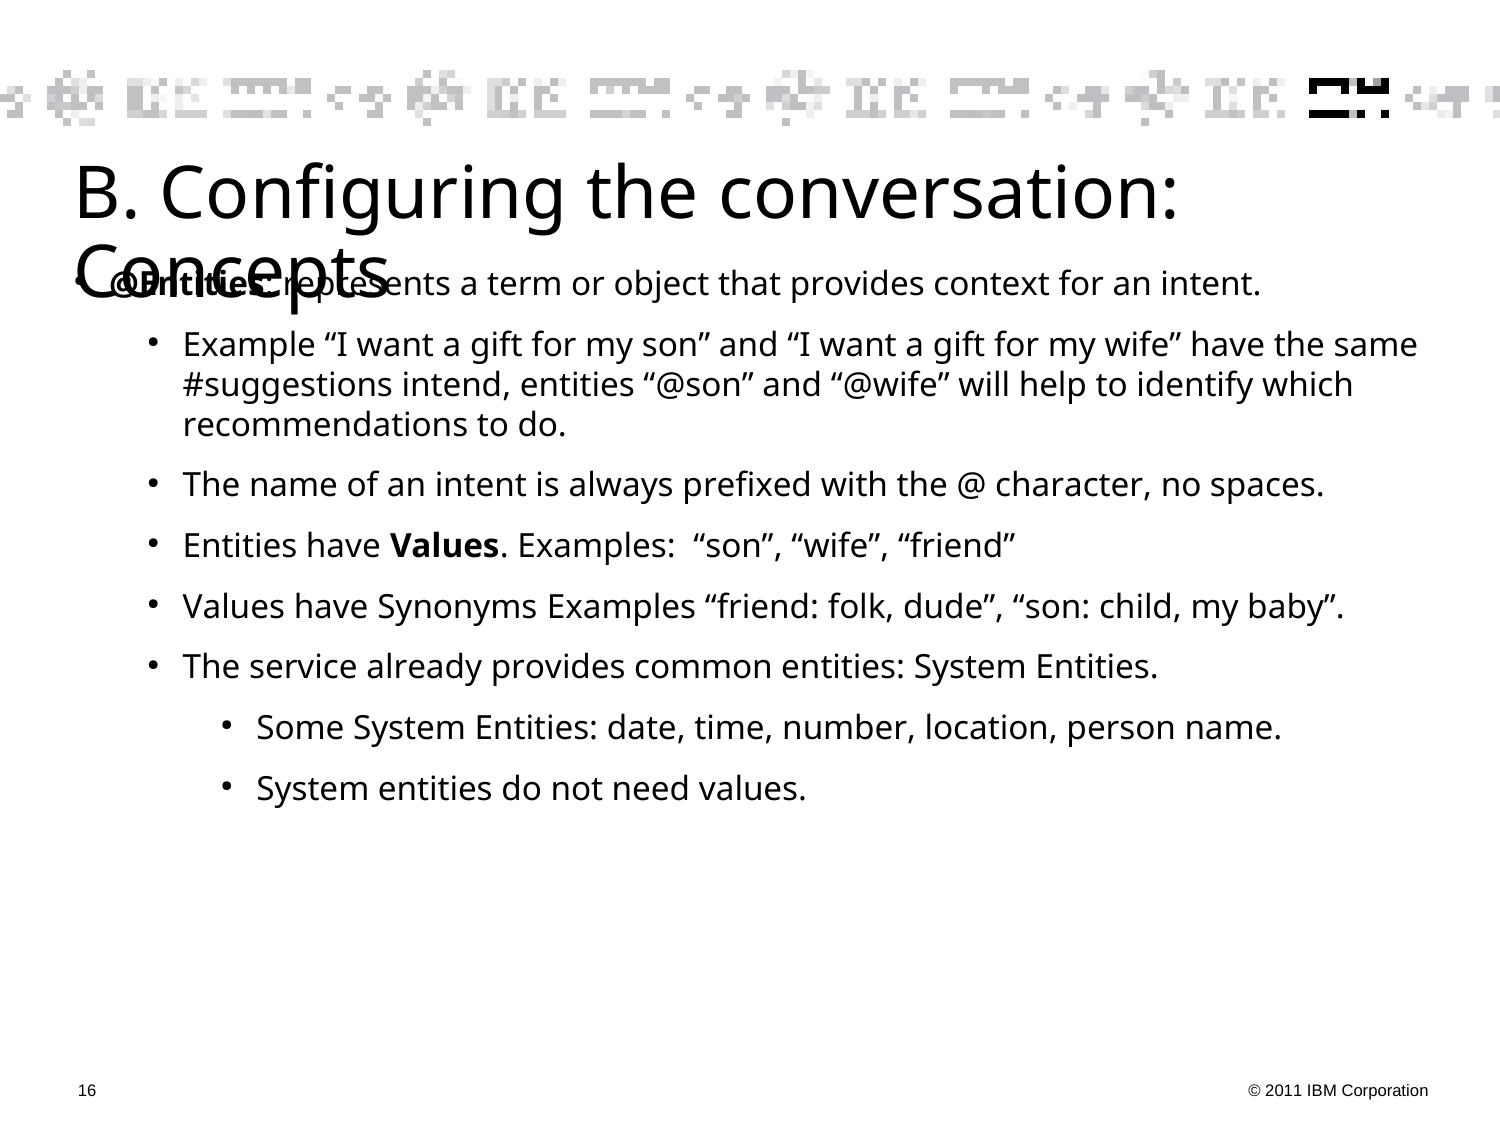

# B. Configuring the conversation: Concepts
@Entities: represents a term or object that provides context for an intent.
Example “I want a gift for my son” and “I want a gift for my wife” have the same #suggestions intend, entities “@son” and “@wife” will help to identify which recommendations to do.
The name of an intent is always prefixed with the @ character, no spaces.
Entities have Values. Examples: “son”, “wife”, “friend”
Values have Synonyms Examples “friend: folk, dude”, “son: child, my baby”.
The service already provides common entities: System Entities.
Some System Entities: date, time, number, location, person name.
System entities do not need values.
16